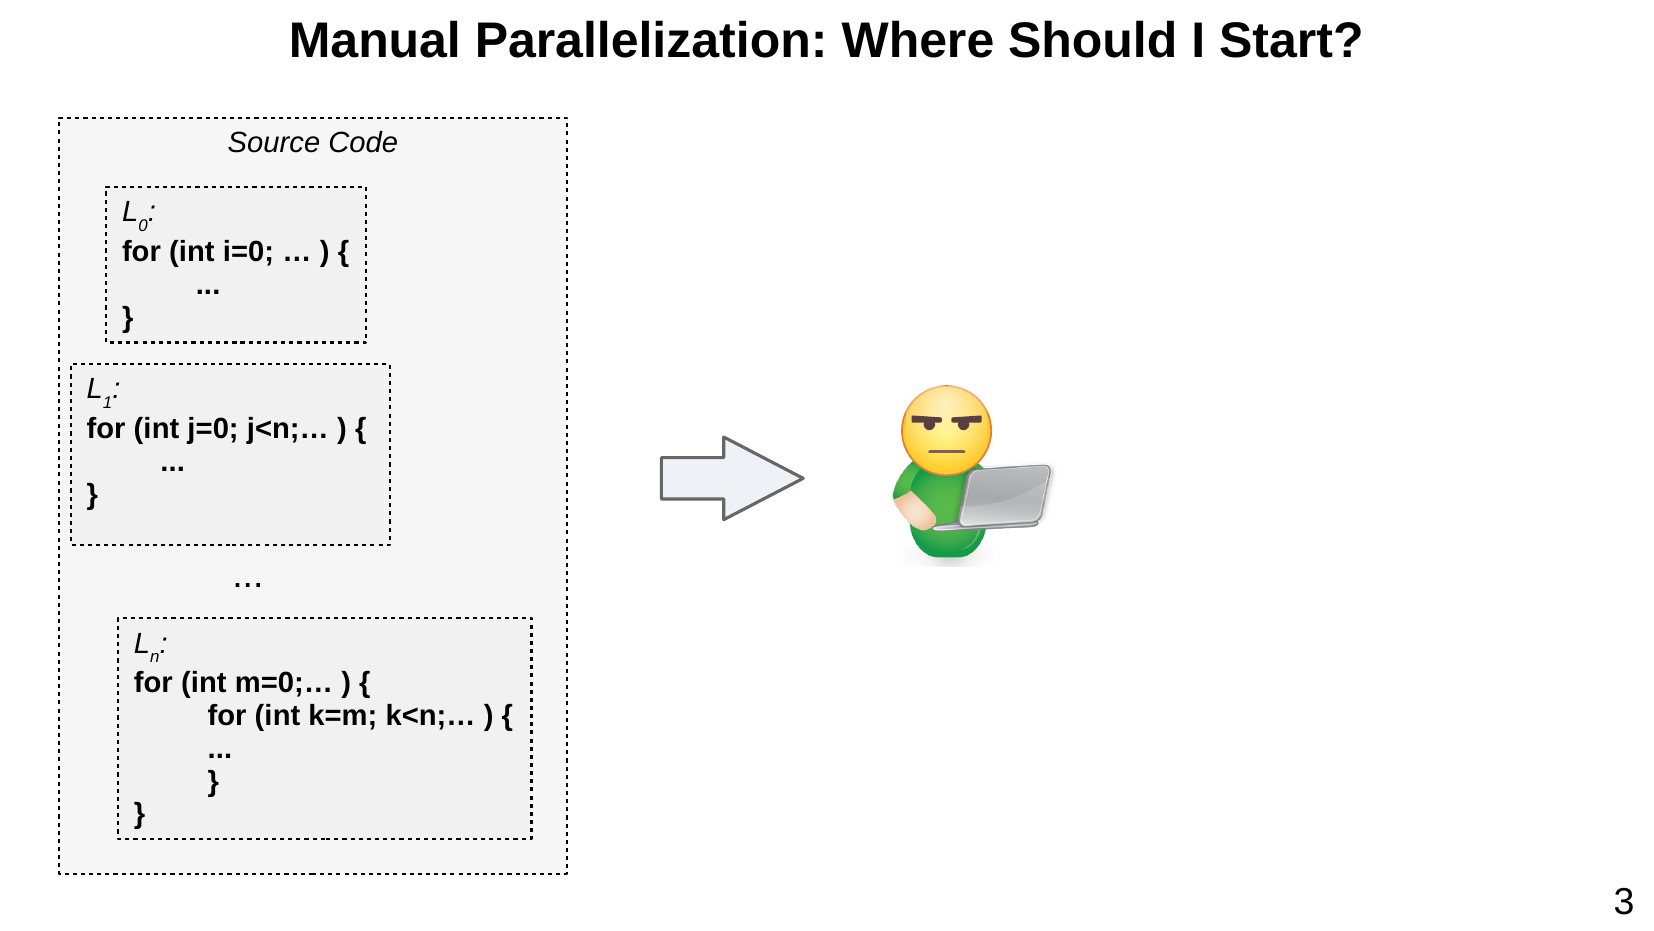

Manual Parallelization: Where Should I Start?
Source Code
L0:
for (int i=0; … ) {
	...
}
L1:
for (int j=0; j<n;… ) {
	...
}
...
Ln:
for (int m=0;… ) {
	for (int k=m; k<n;… ) {
	...
	}
}
3